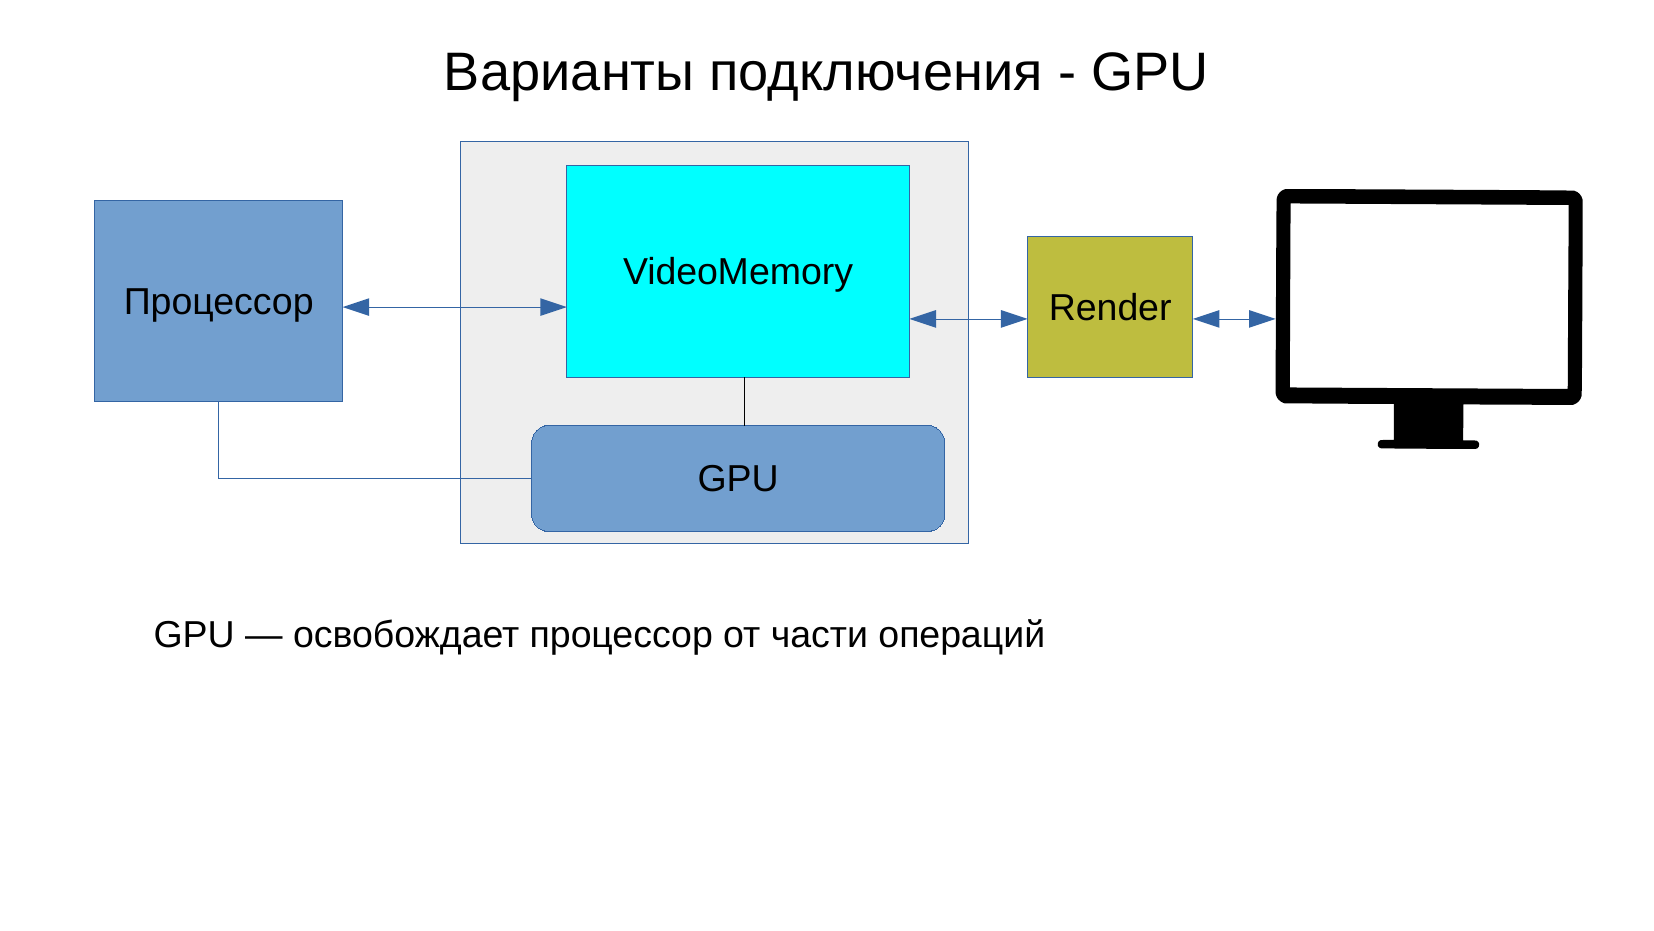

# Варианты подключения - GPU
VideoMemory
Процессор
Render
GPU
GPU — освобождает процессор от части операций